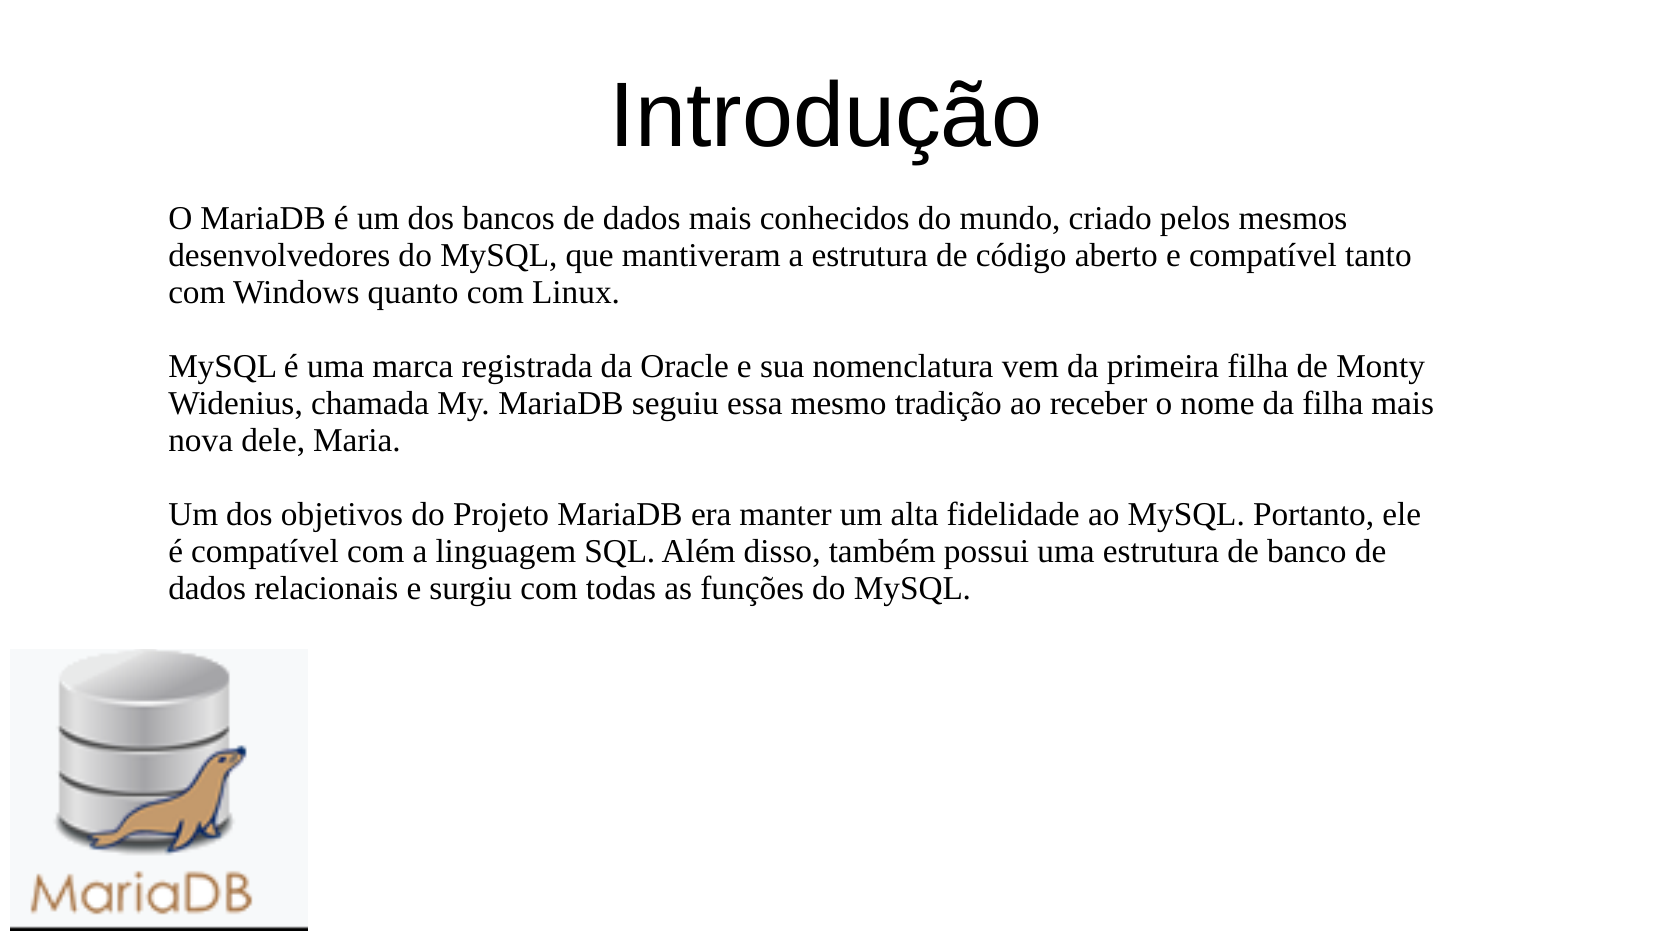

# Introdução
O MariaDB é um dos bancos de dados mais conhecidos do mundo, criado pelos mesmos desenvolvedores do MySQL, que mantiveram a estrutura de código aberto e compatível tanto com Windows quanto com Linux.
MySQL é uma marca registrada da Oracle e sua nomenclatura vem da primeira filha de Monty Widenius, chamada My. MariaDB seguiu essa mesmo tradição ao receber o nome da filha mais nova dele, Maria.
Um dos objetivos do Projeto MariaDB era manter um alta fidelidade ao MySQL. Portanto, ele é compatível com a linguagem SQL. Além disso, também possui uma estrutura de banco de dados relacionais e surgiu com todas as funções do MySQL.